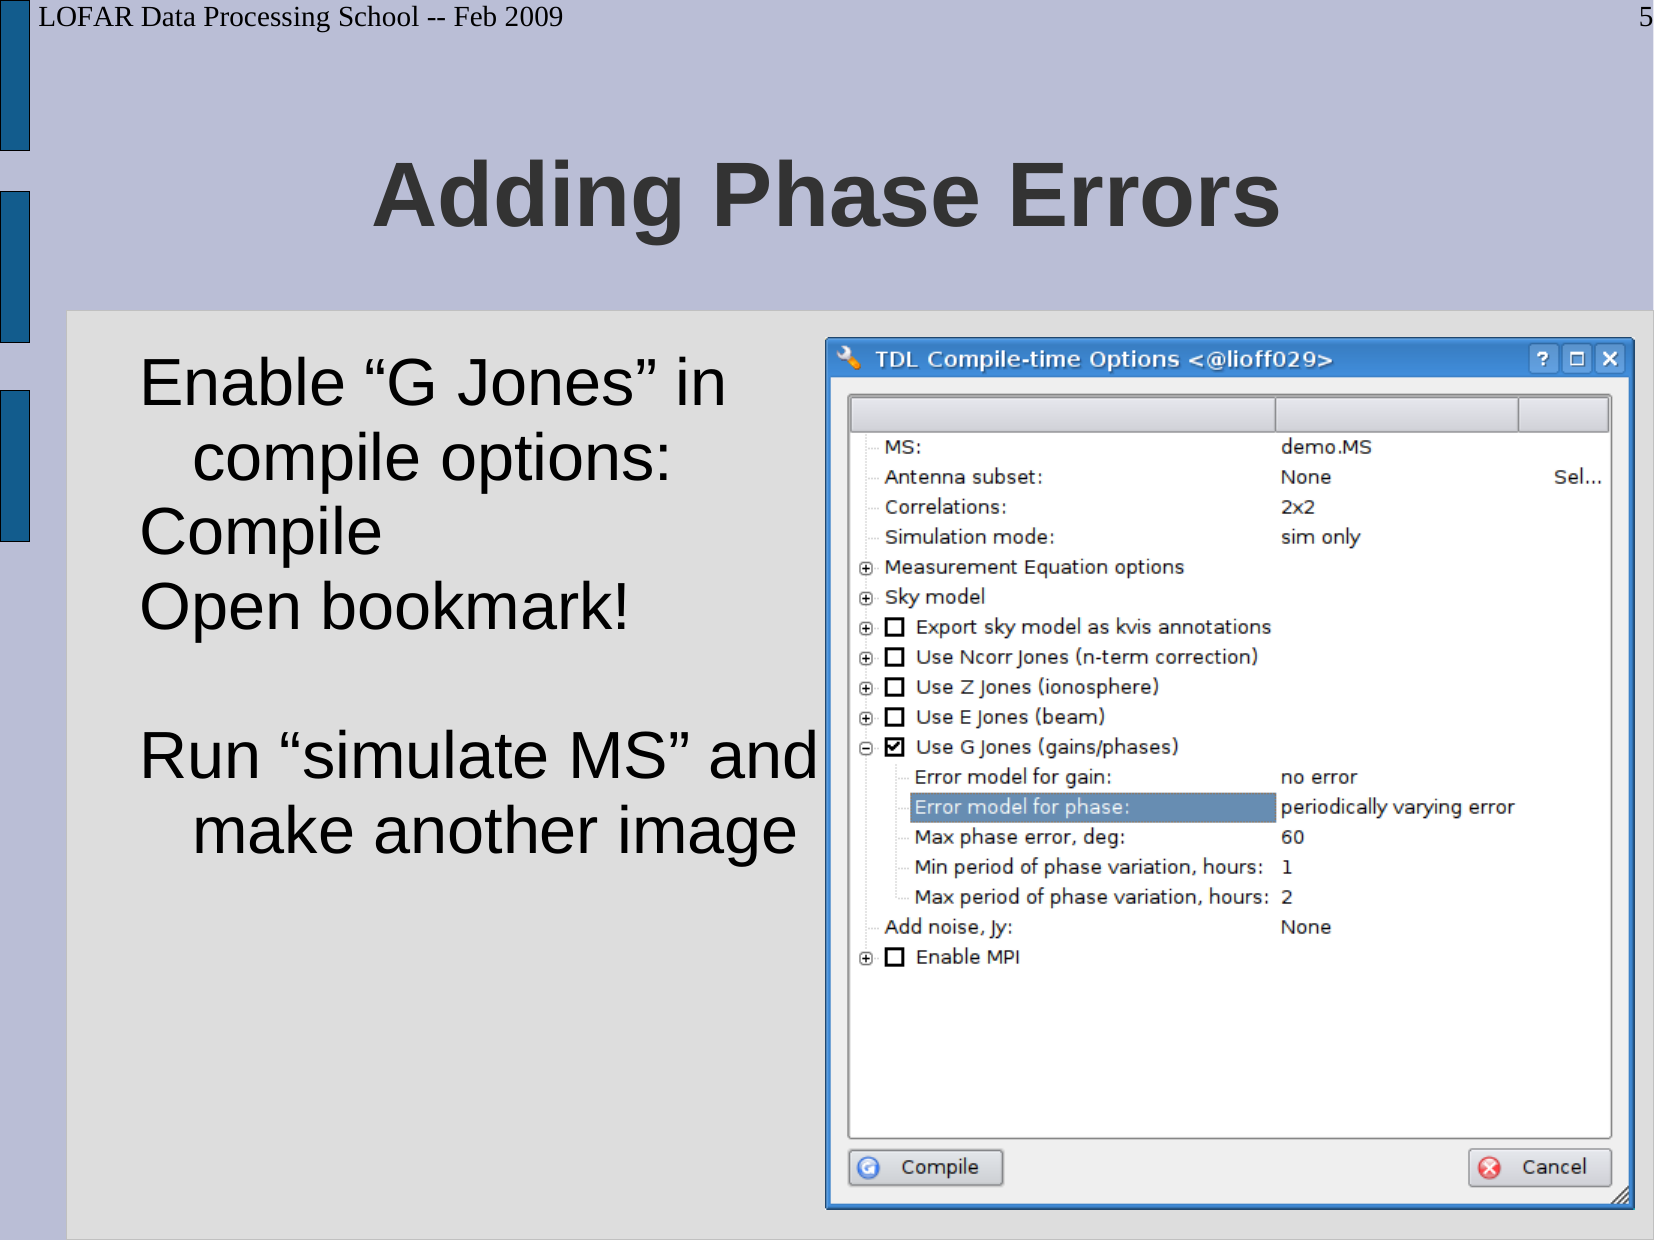

LOFAR Data Processing School -- Feb 2009
5
# Adding Phase Errors
Enable “G Jones” in compile options:
Compile
Open bookmark!
Run “simulate MS” and make another image